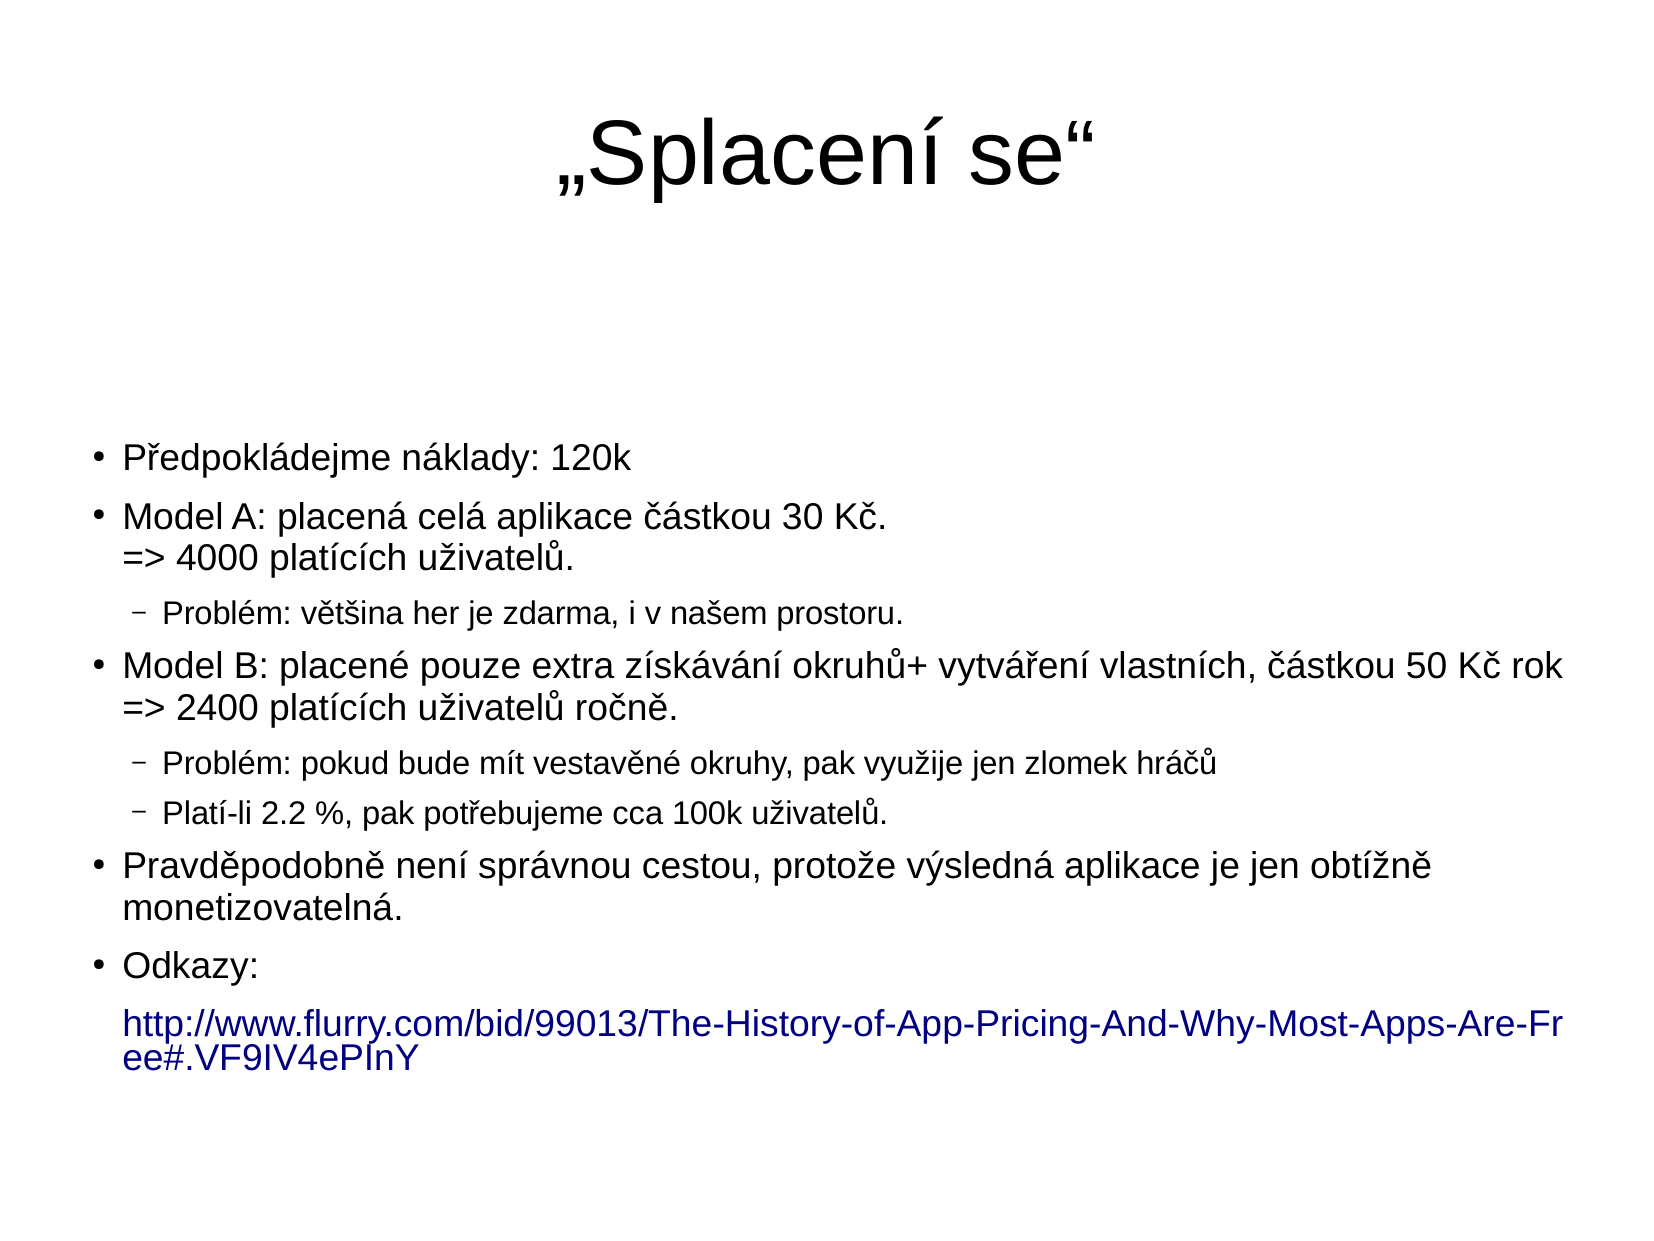

# „Splacení se“
Předpokládejme náklady: 120k
Model A: placená celá aplikace částkou 30 Kč.
=> 4000 platících uživatelů.
Problém: většina her je zdarma, i v našem prostoru.
Model B: placené pouze extra získávání okruhů+ vytváření vlastních, částkou 50 Kč rok
=> 2400 platících uživatelů ročně.
Problém: pokud bude mít vestavěné okruhy, pak využije jen zlomek hráčů
Platí-li 2.2 %, pak potřebujeme cca 100k uživatelů.
Pravděpodobně není správnou cestou, protože výsledná aplikace je jen obtížně monetizovatelná.
Odkazy:
http://www.flurry.com/bid/99013/The-History-of-App-Pricing-And-Why-Most-Apps-Are-Free#.VF9IV4ePInY